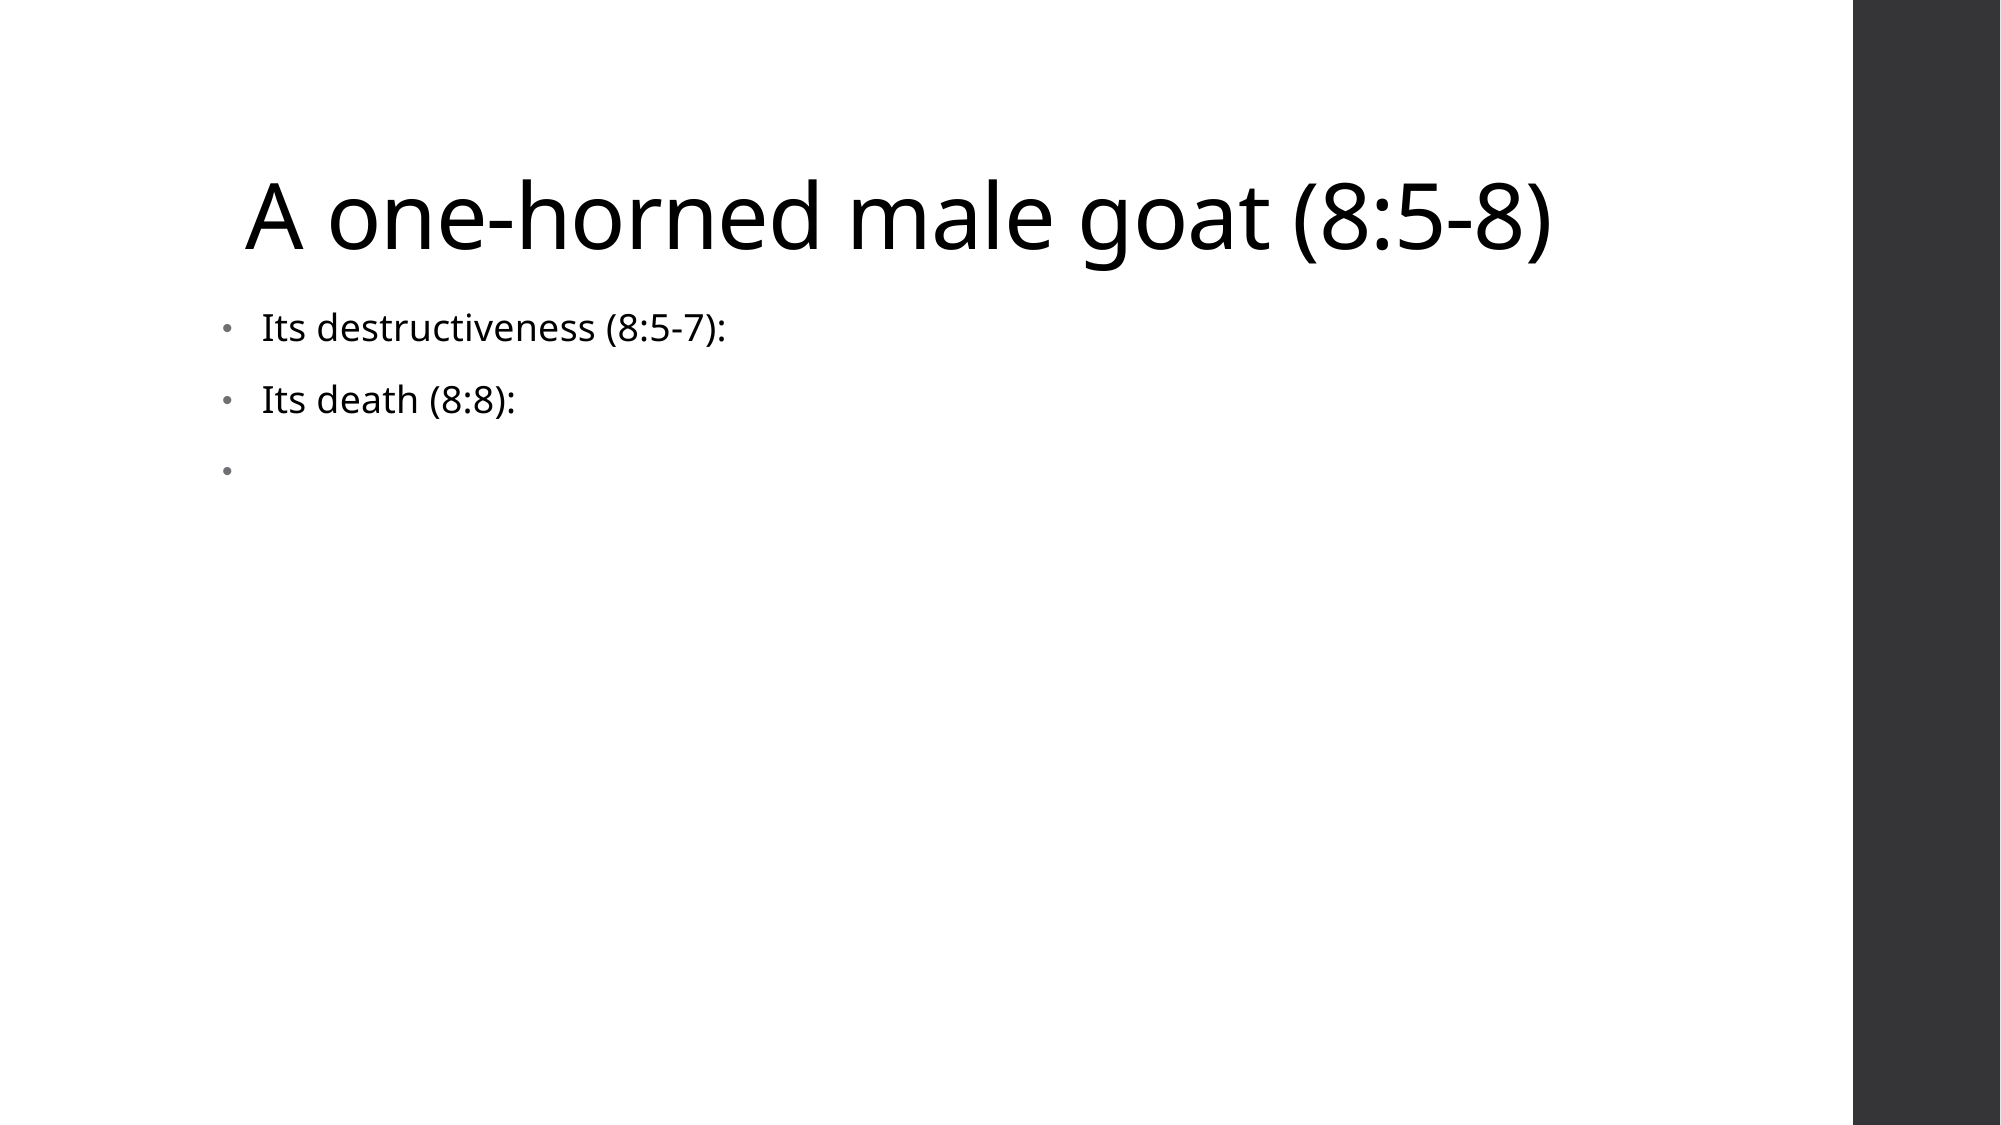

# A one-horned male goat (8:5-8)
 Its destructiveness (8:5-7):
 Its death (8:8):